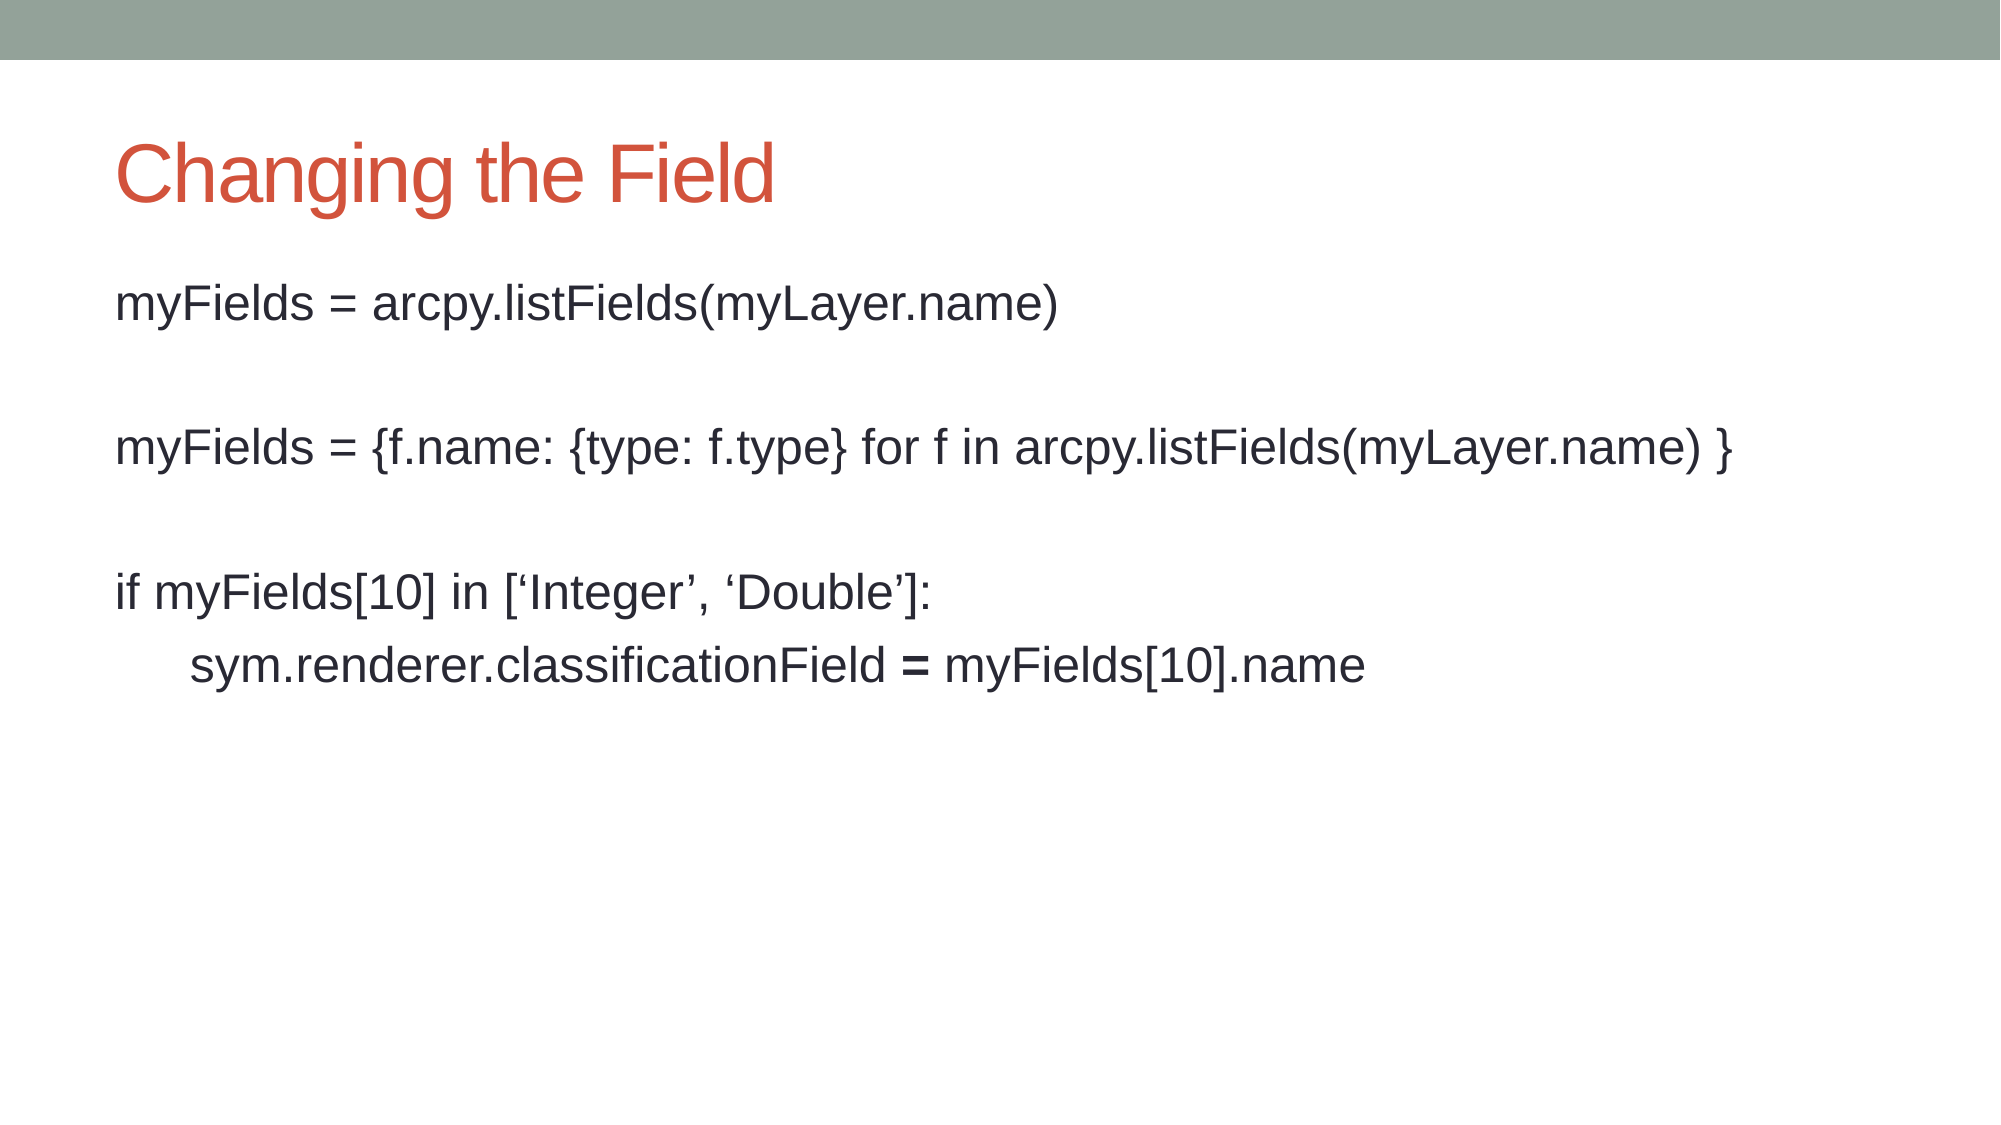

# Changing the Field
myFields = arcpy.listFields(myLayer.name)
myFields = {f.name: {type: f.type} for f in arcpy.listFields(myLayer.name) }
if myFields[10] in [‘Integer’, ‘Double’]:
	sym.renderer.classificationField = myFields[10].name